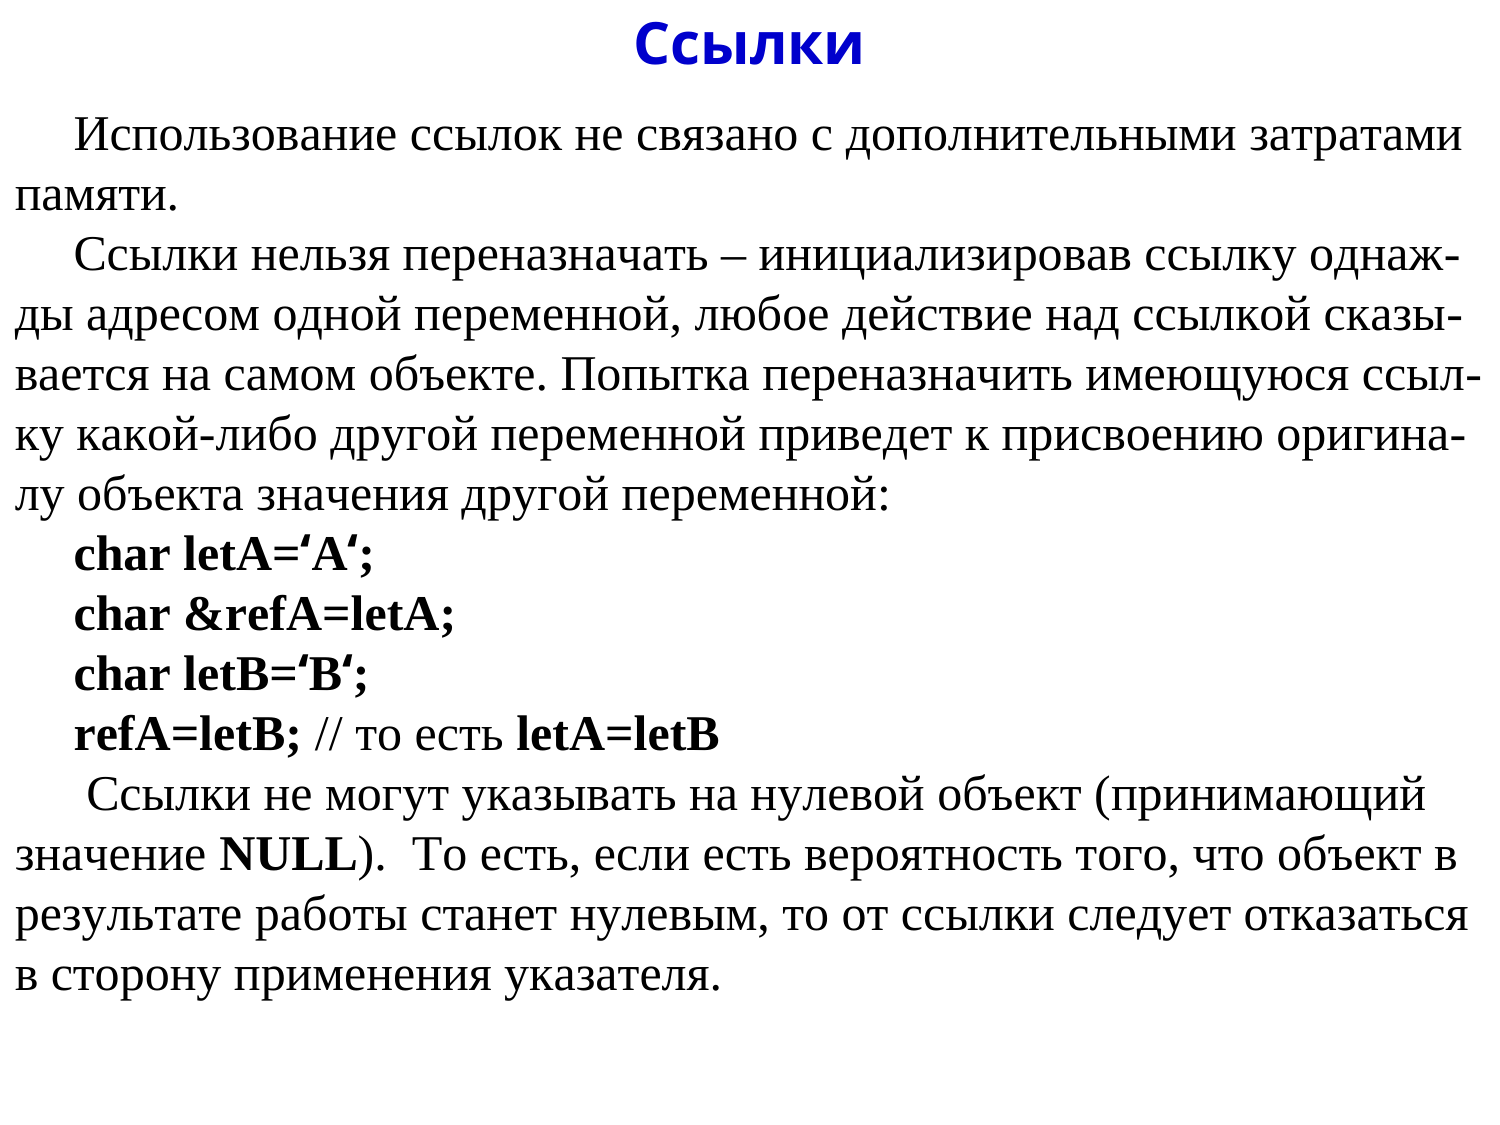

Ссылки
Использование ссылок не связано с дополнительными затратами памяти.
Ссылки нельзя переназначать – инициализировав ссылку однаж-ды адресом одной переменной, любое действие над ссылкой сказы-вается на самом объекте. Попытка переназначить имеющуюся ссыл-ку какой-либо другой переменной приведет к присвоению оригина-лу объекта значения другой переменной:
char letA=‘A‘;
char &refA=letA;
char letB=‘B‘;
refA=letB; // то есть letA=letB
 Ссылки не могут указывать на нулевой объект (принимающий значение NULL). То есть, если есть вероятность того, что объект в результате работы станет нулевым, то от ссылки следует отказаться в сторону применения указателя.